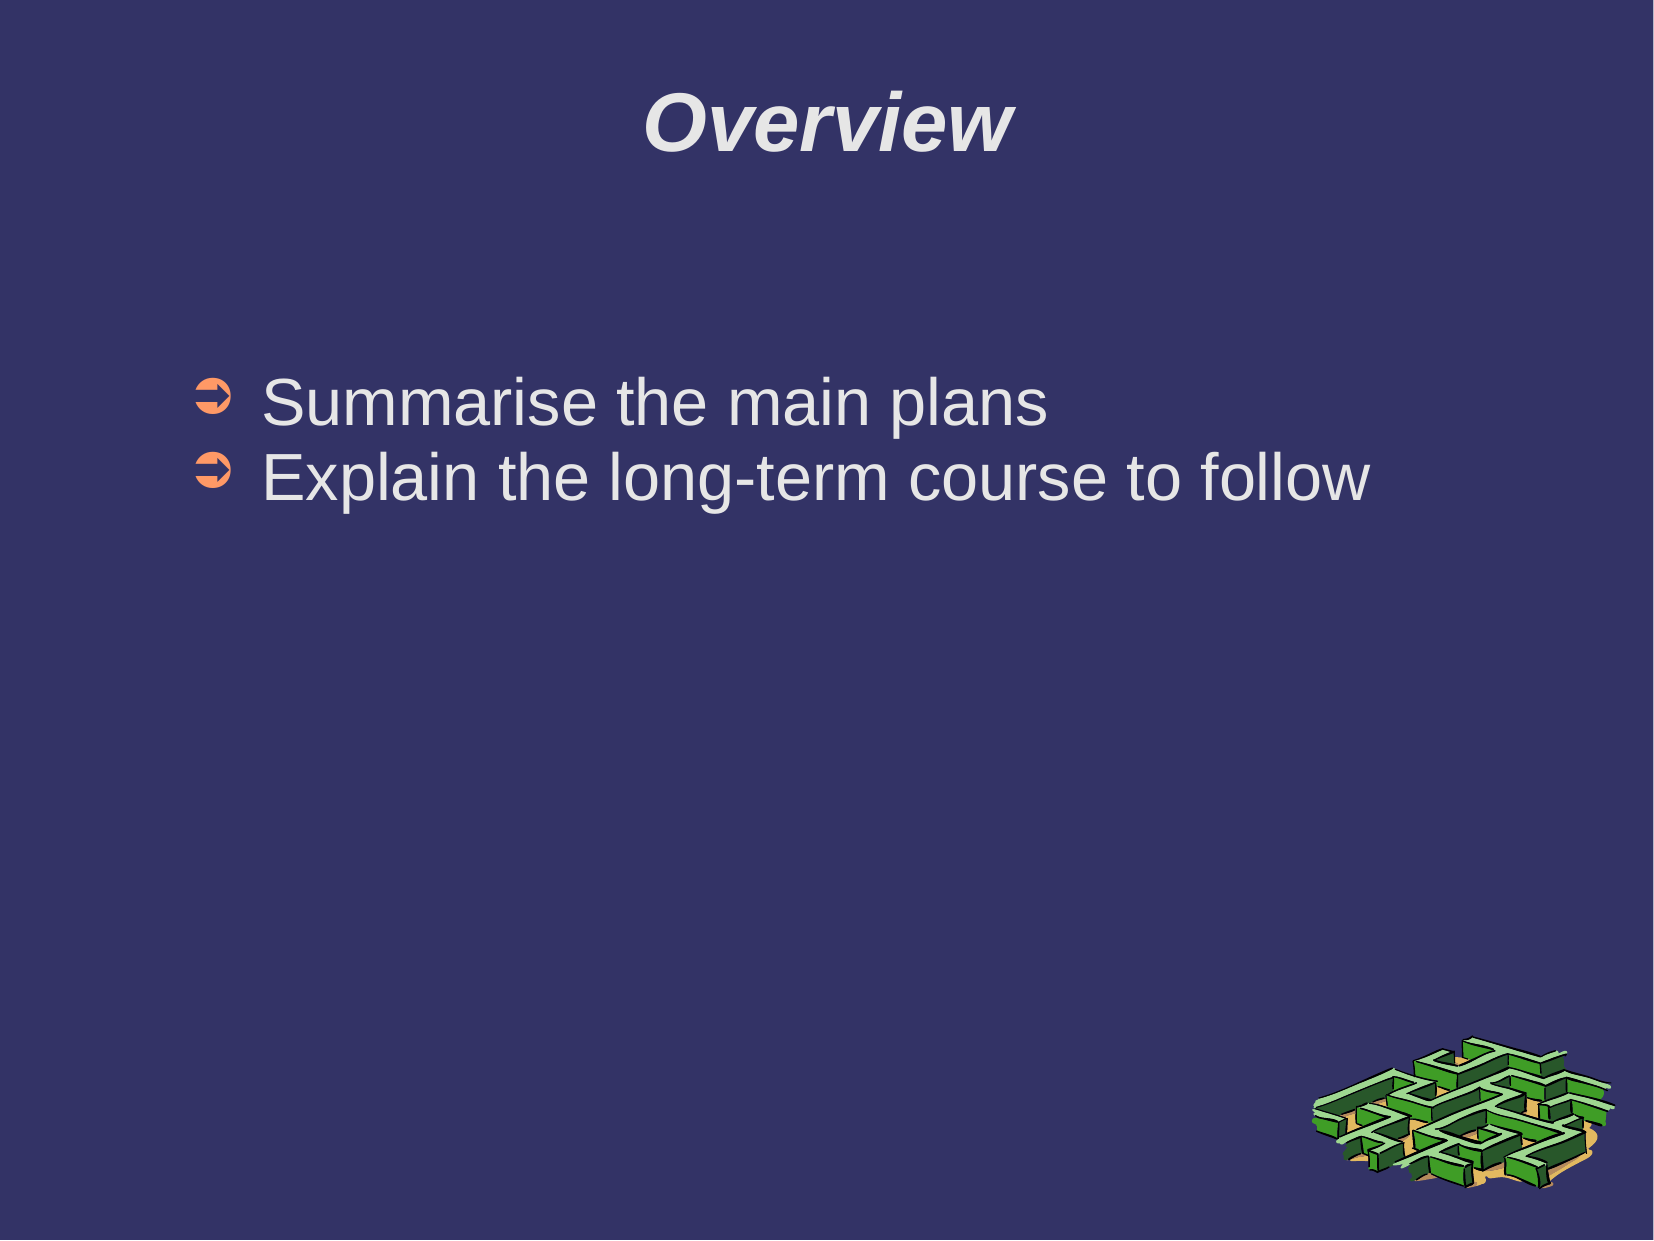

# Overview
Summarise the main plans
Explain the long-term course to follow